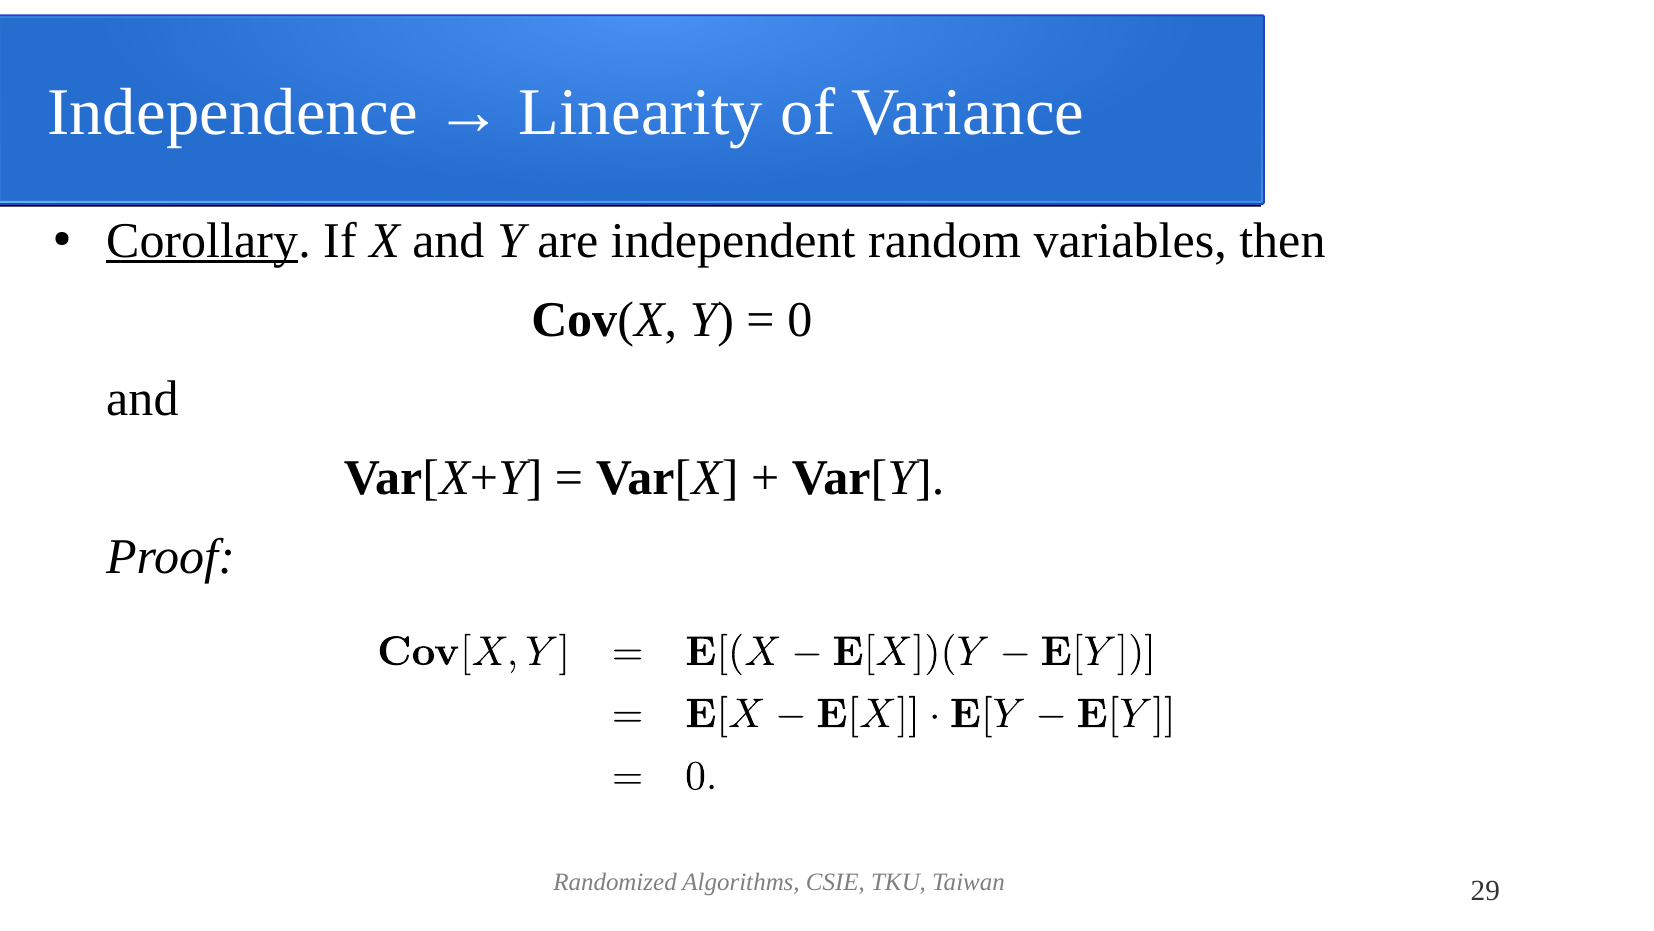

# Independence → Linearity of Variance
Corollary. If X and Y are independent random variables, then
 Cov(X, Y) = 0
and
 Var[X+Y] = Var[X] + Var[Y].
Proof:
Randomized Algorithms, CSIE, TKU, Taiwan
29